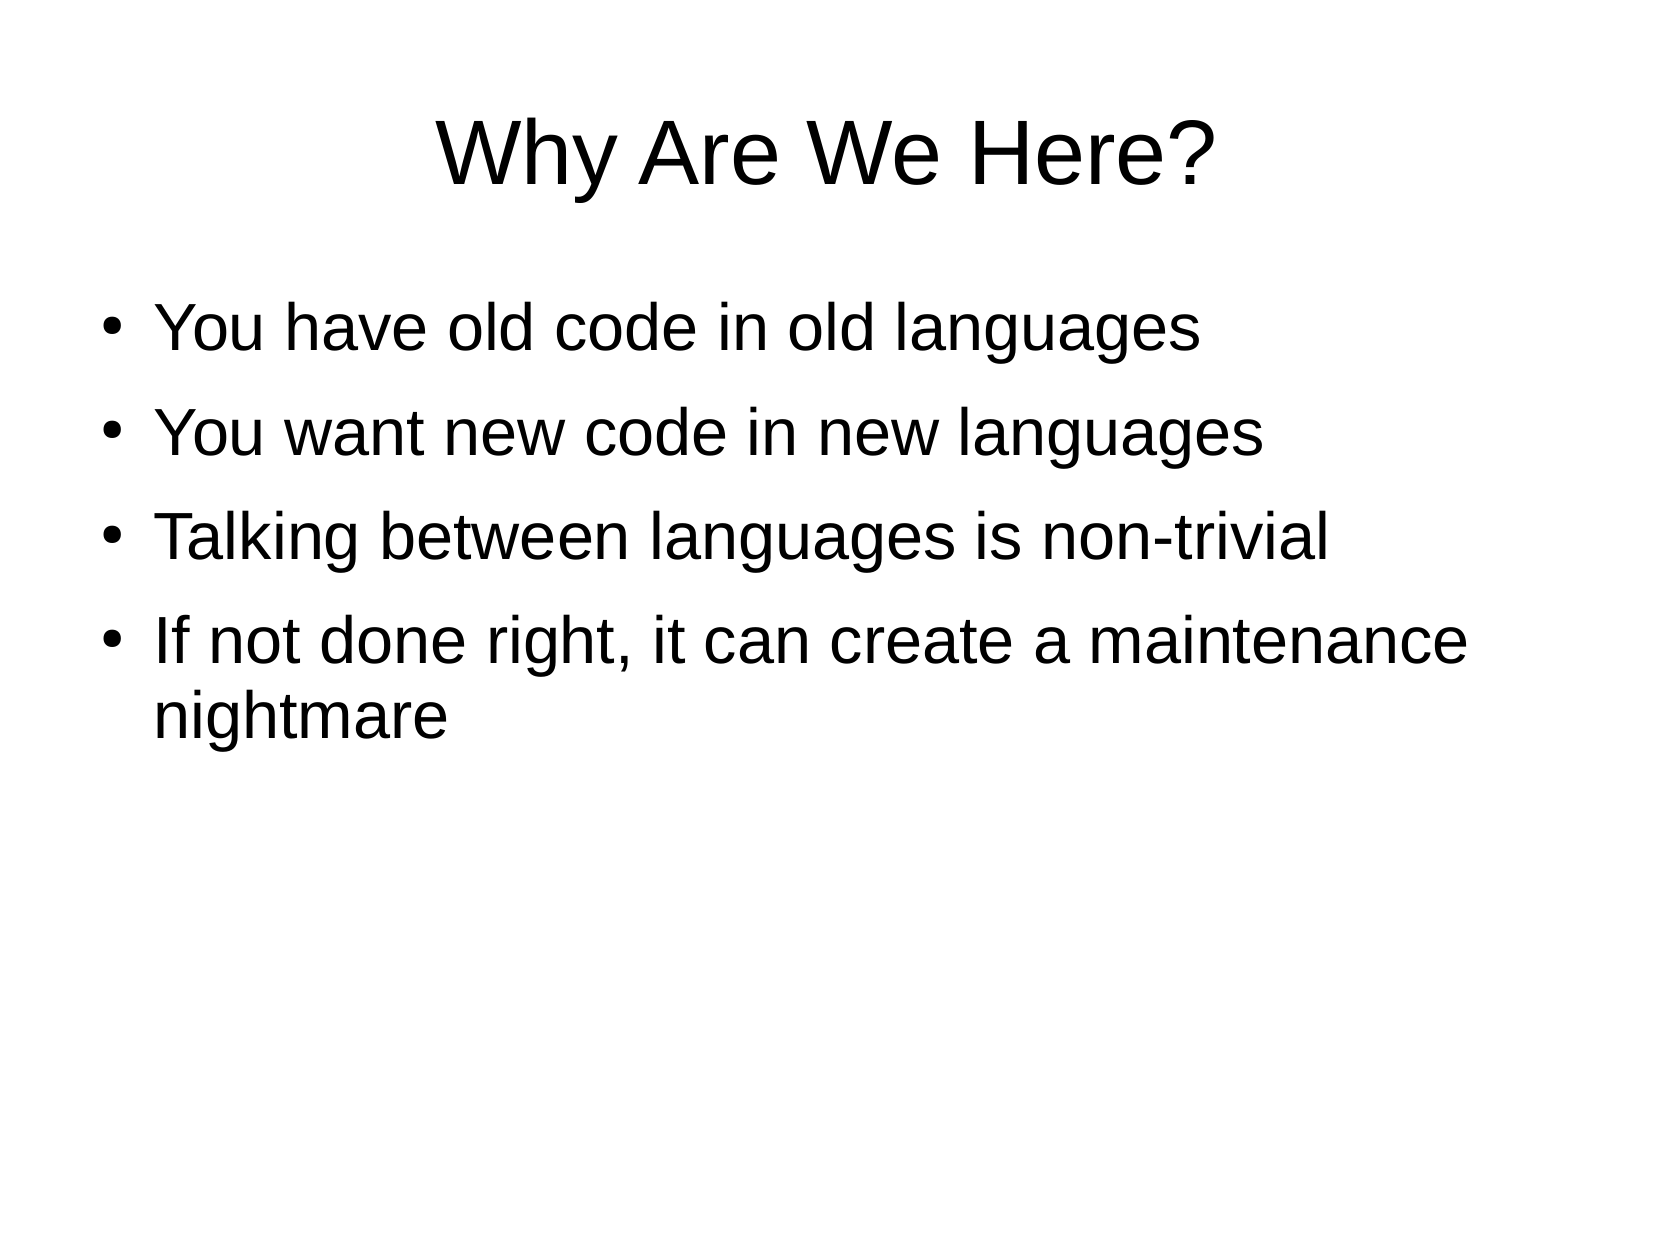

# Why Are We Here?
You have old code in old languages
You want new code in new languages
Talking between languages is non-trivial
If not done right, it can create a maintenance nightmare